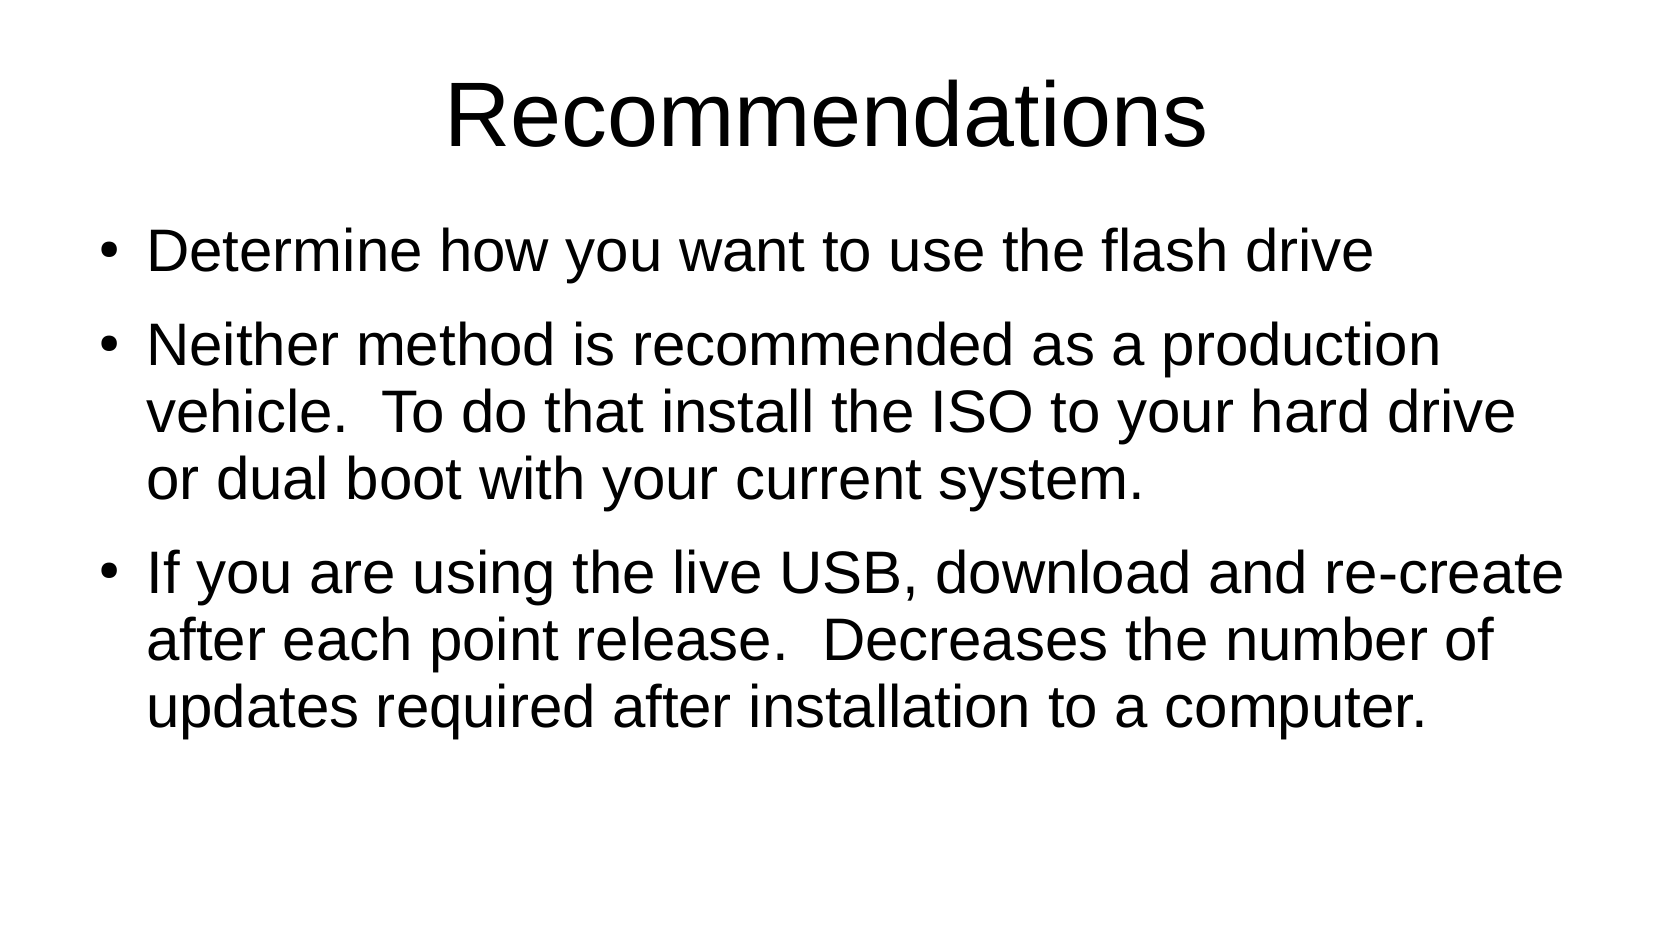

# Recommendations
Determine how you want to use the flash drive
Neither method is recommended as a production vehicle. To do that install the ISO to your hard drive or dual boot with your current system.
If you are using the live USB, download and re-create after each point release. Decreases the number of updates required after installation to a computer.